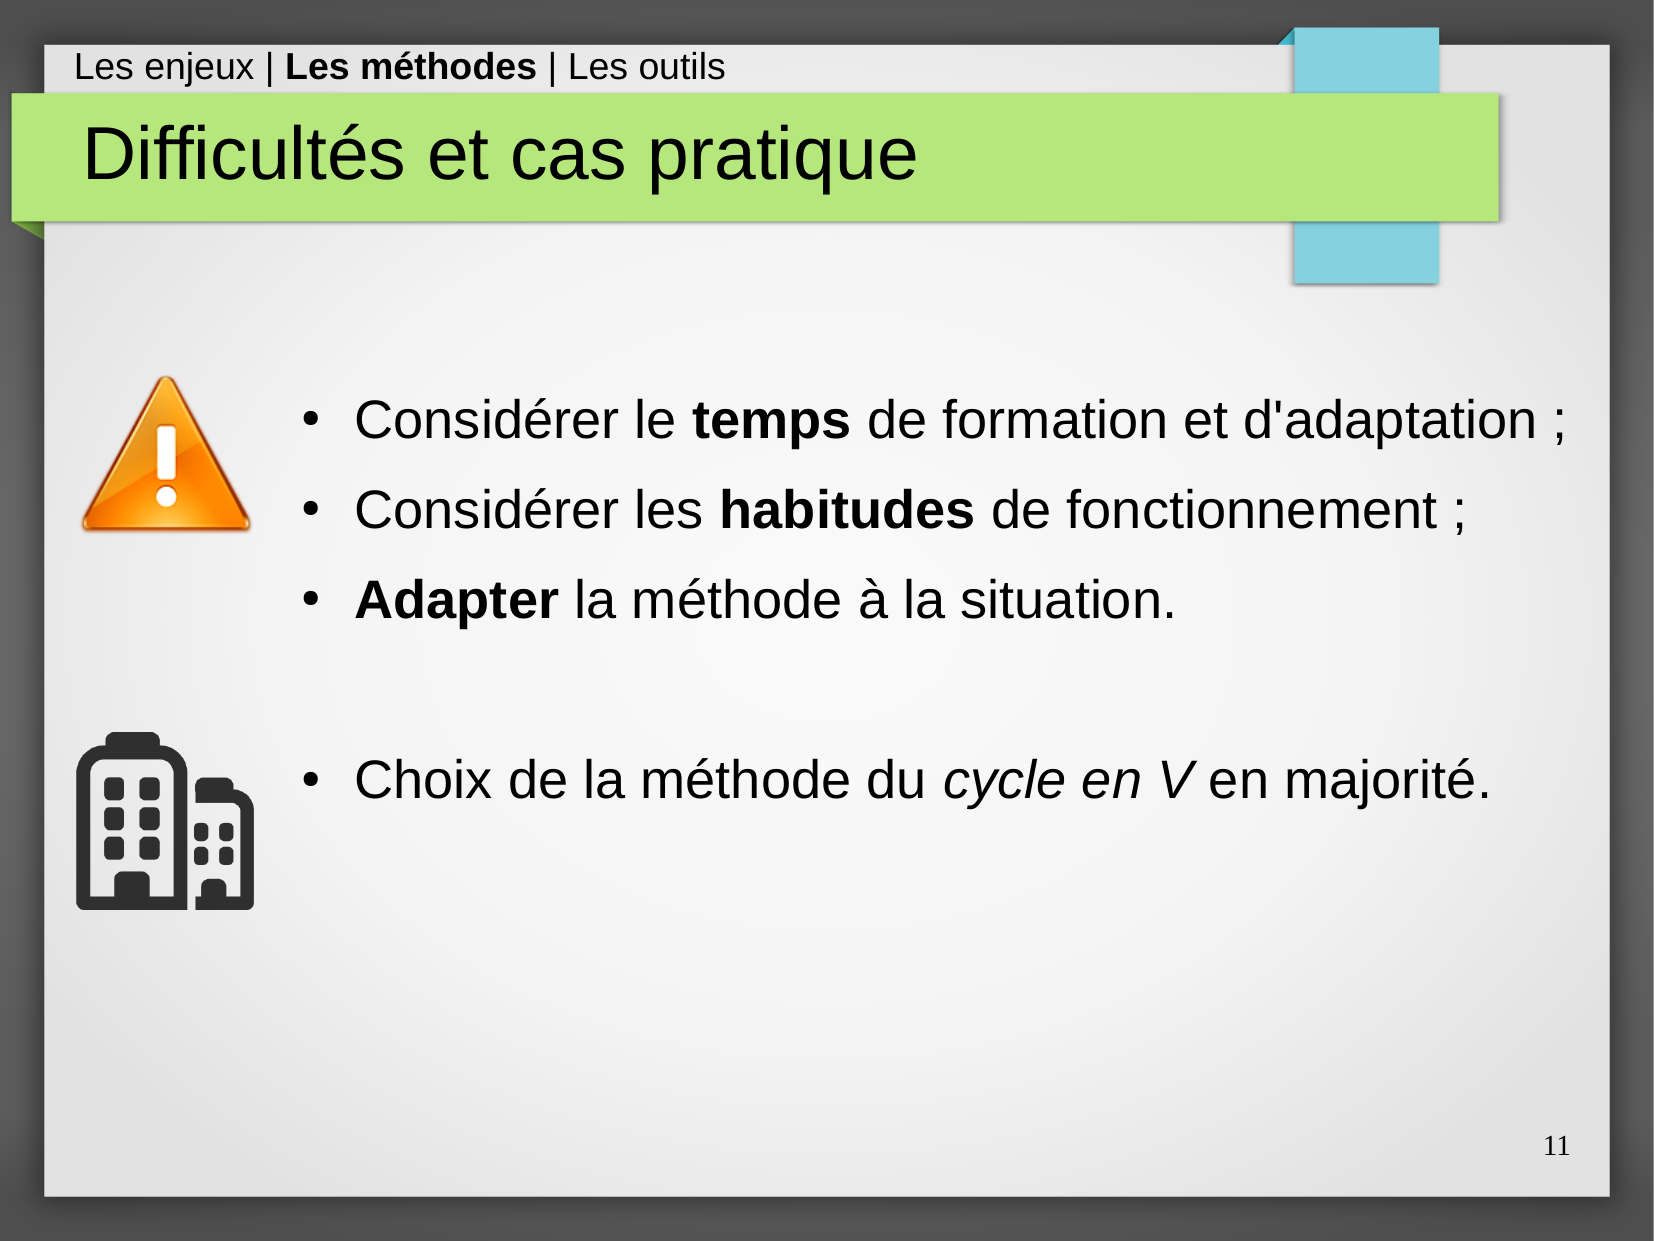

Les enjeux | Les méthodes | Les outils
# Difficultés et cas pratique
Considérer le temps de formation et d'adaptation ;
Considérer les habitudes de fonctionnement ;
Adapter la méthode à la situation.
Choix de la méthode du cycle en V en majorité.
11